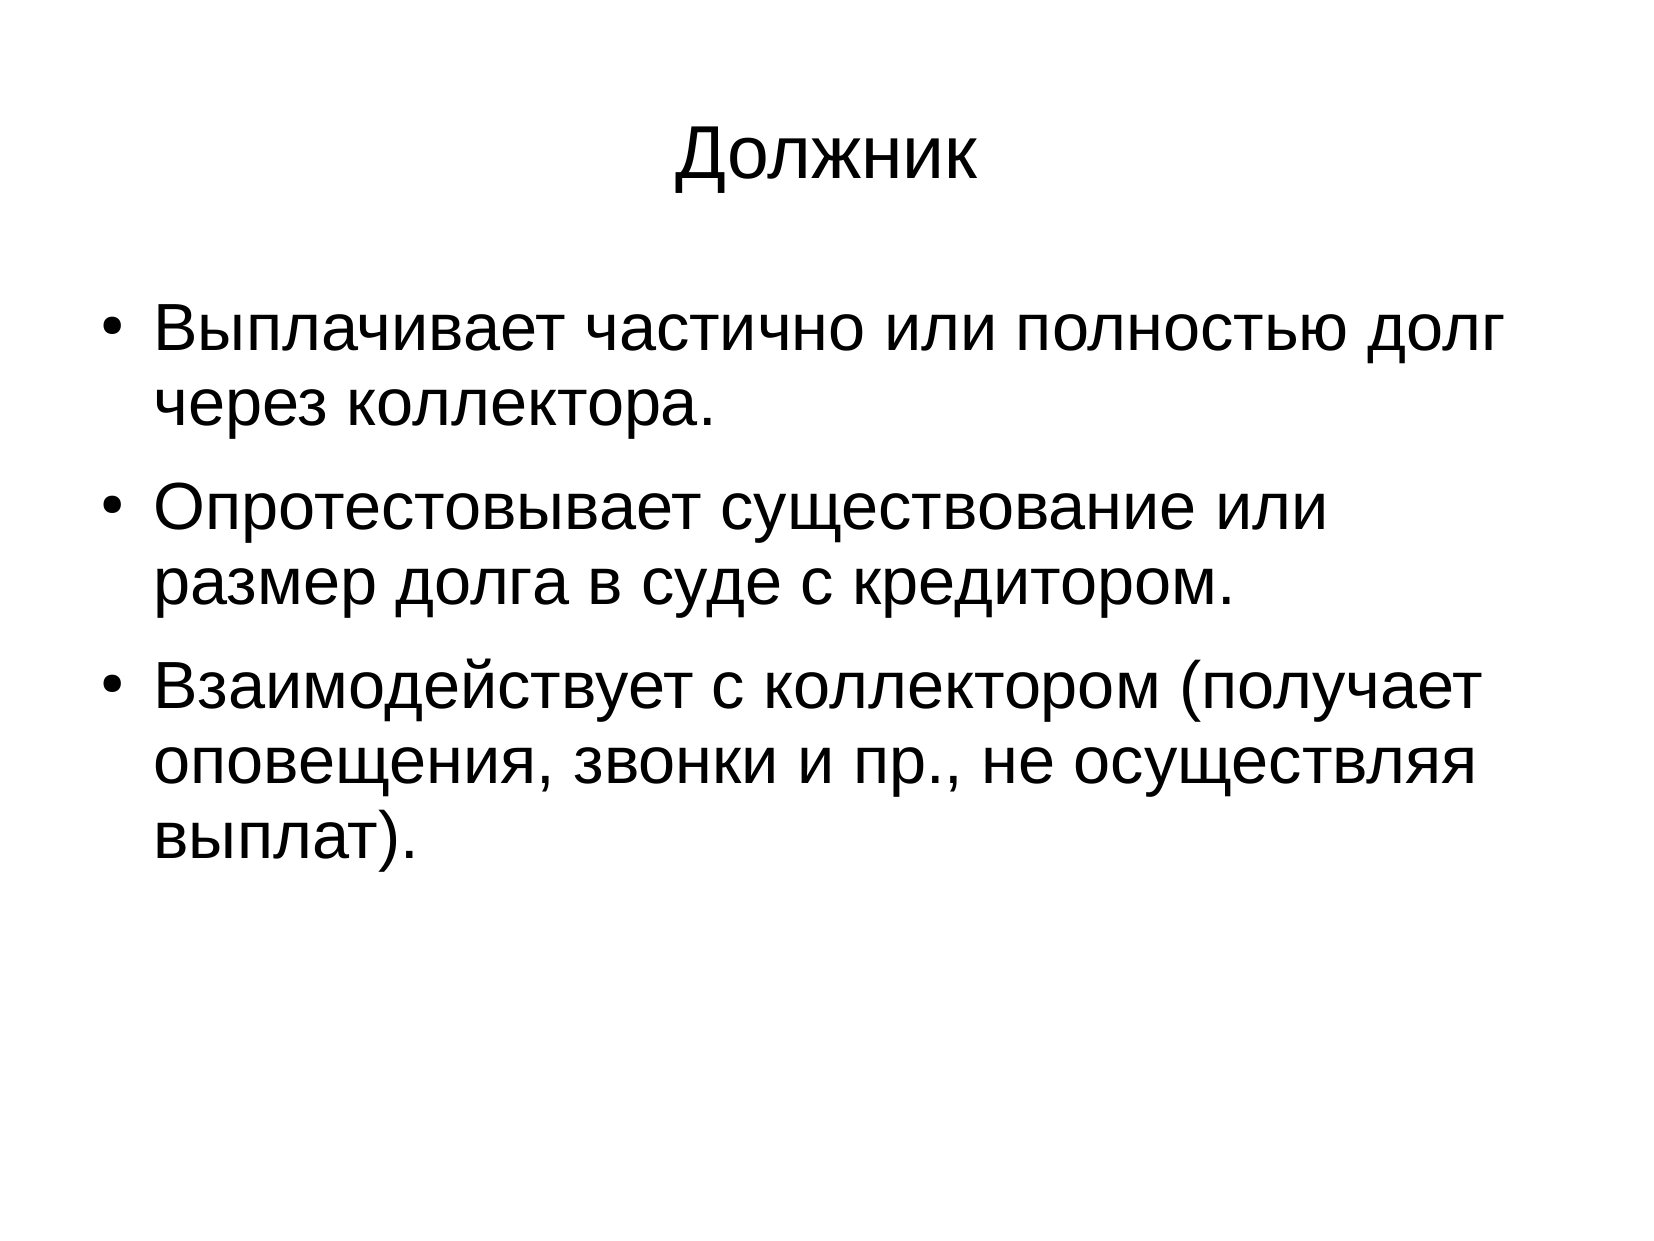

# Должник
Выплачивает частично или полностью долг через коллектора.
Опротестовывает существование или размер долга в суде с кредитором.
Взаимодействует с коллектором (получает оповещения, звонки и пр., не осуществляя выплат).